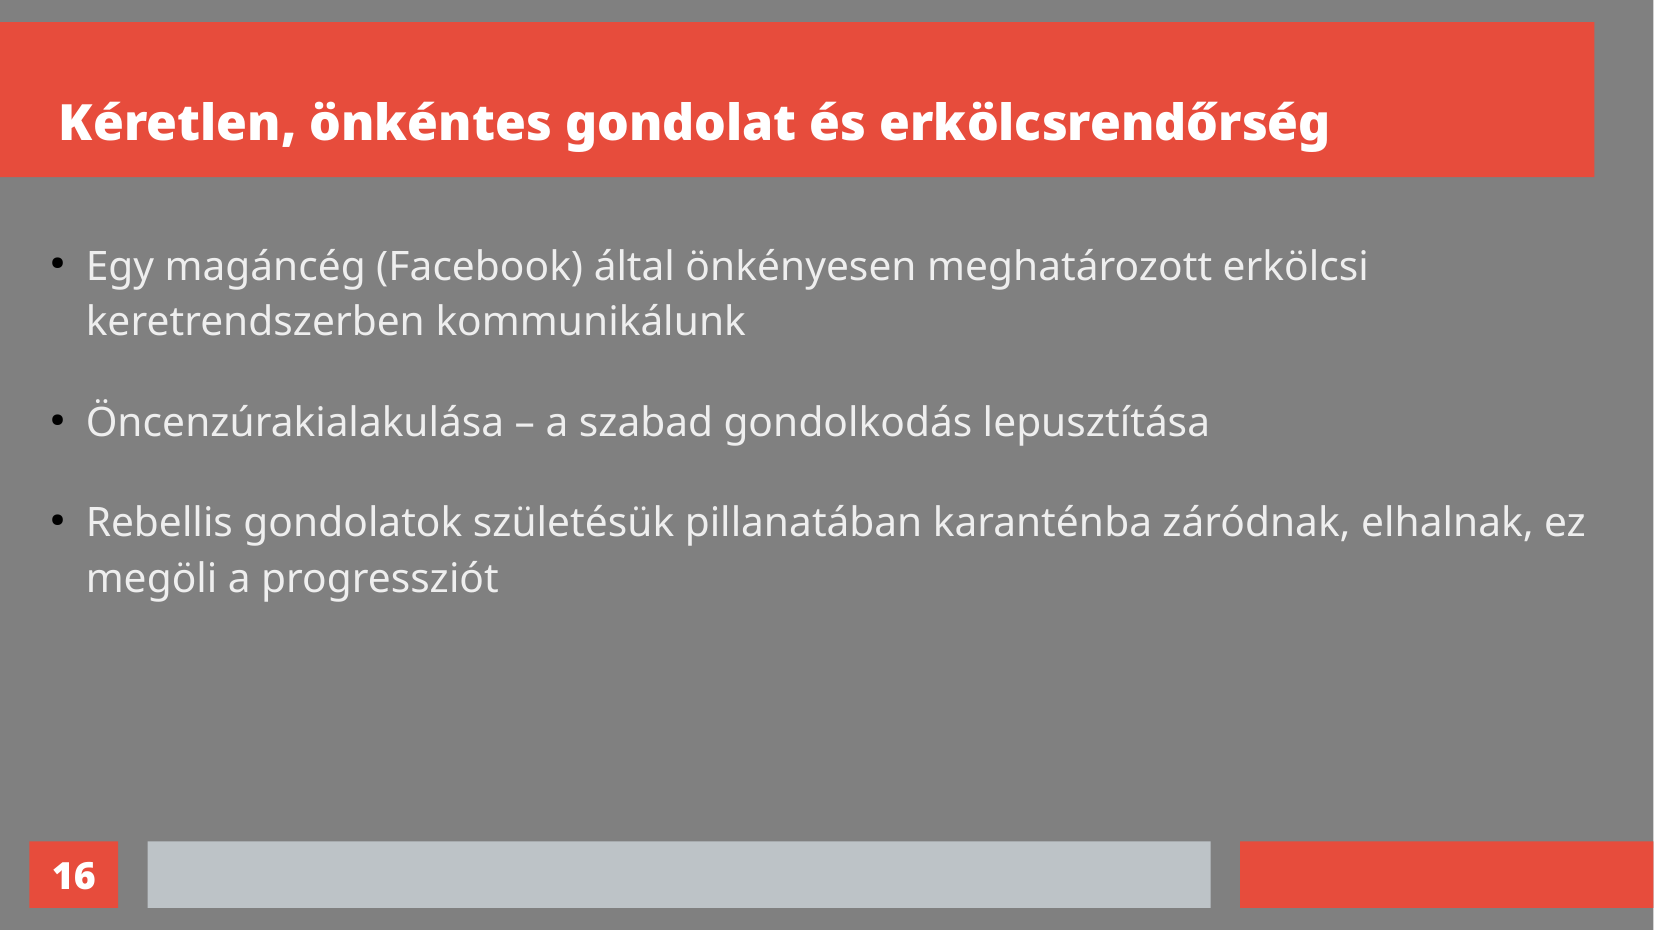

# Kéretlen, önkéntes gondolat és erkölcsrendőrség
Egy magáncég (Facebook) által önkényesen meghatározott erkölcsi keretrendszerben kommunikálunk
Öncenzúrakialakulása – a szabad gondolkodás lepusztítása
Rebellis gondolatok születésük pillanatában karanténba záródnak, elhalnak, ez megöli a progressziót
16